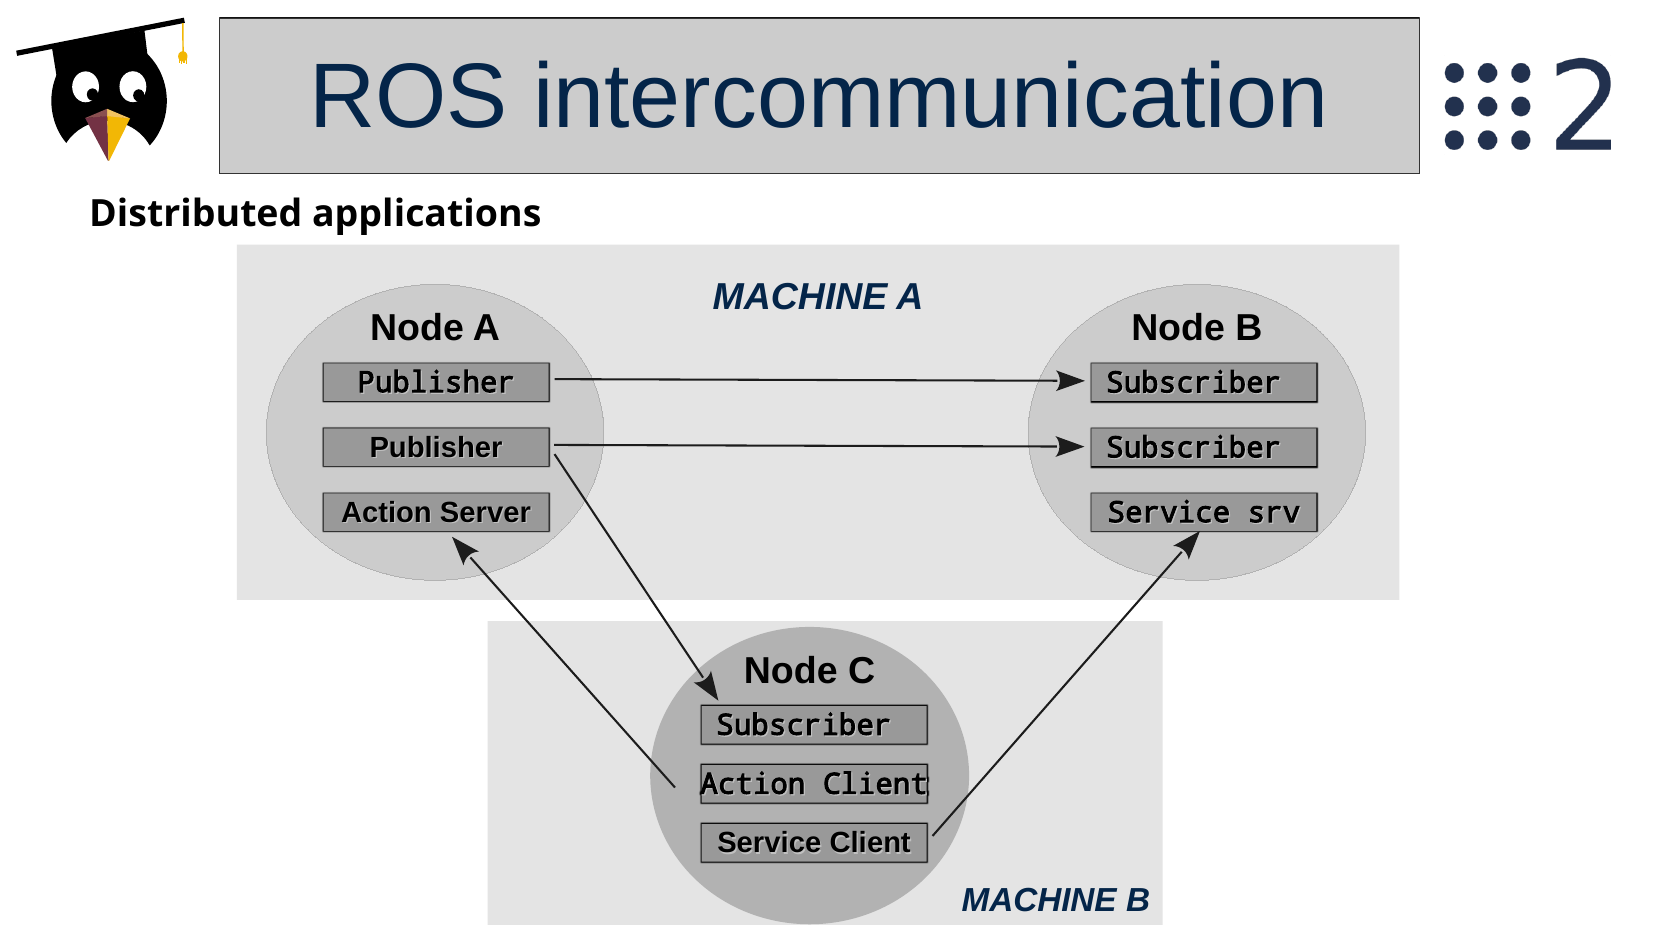

# ROS intercommunication
Distributed applications
MACHINE A
Node A
Node B
Publisher
Subscriber
Publisher
Subscriber
Action Server
Service srv
 MACHINE B
Node C
Subscriber
Action Client
Service Client